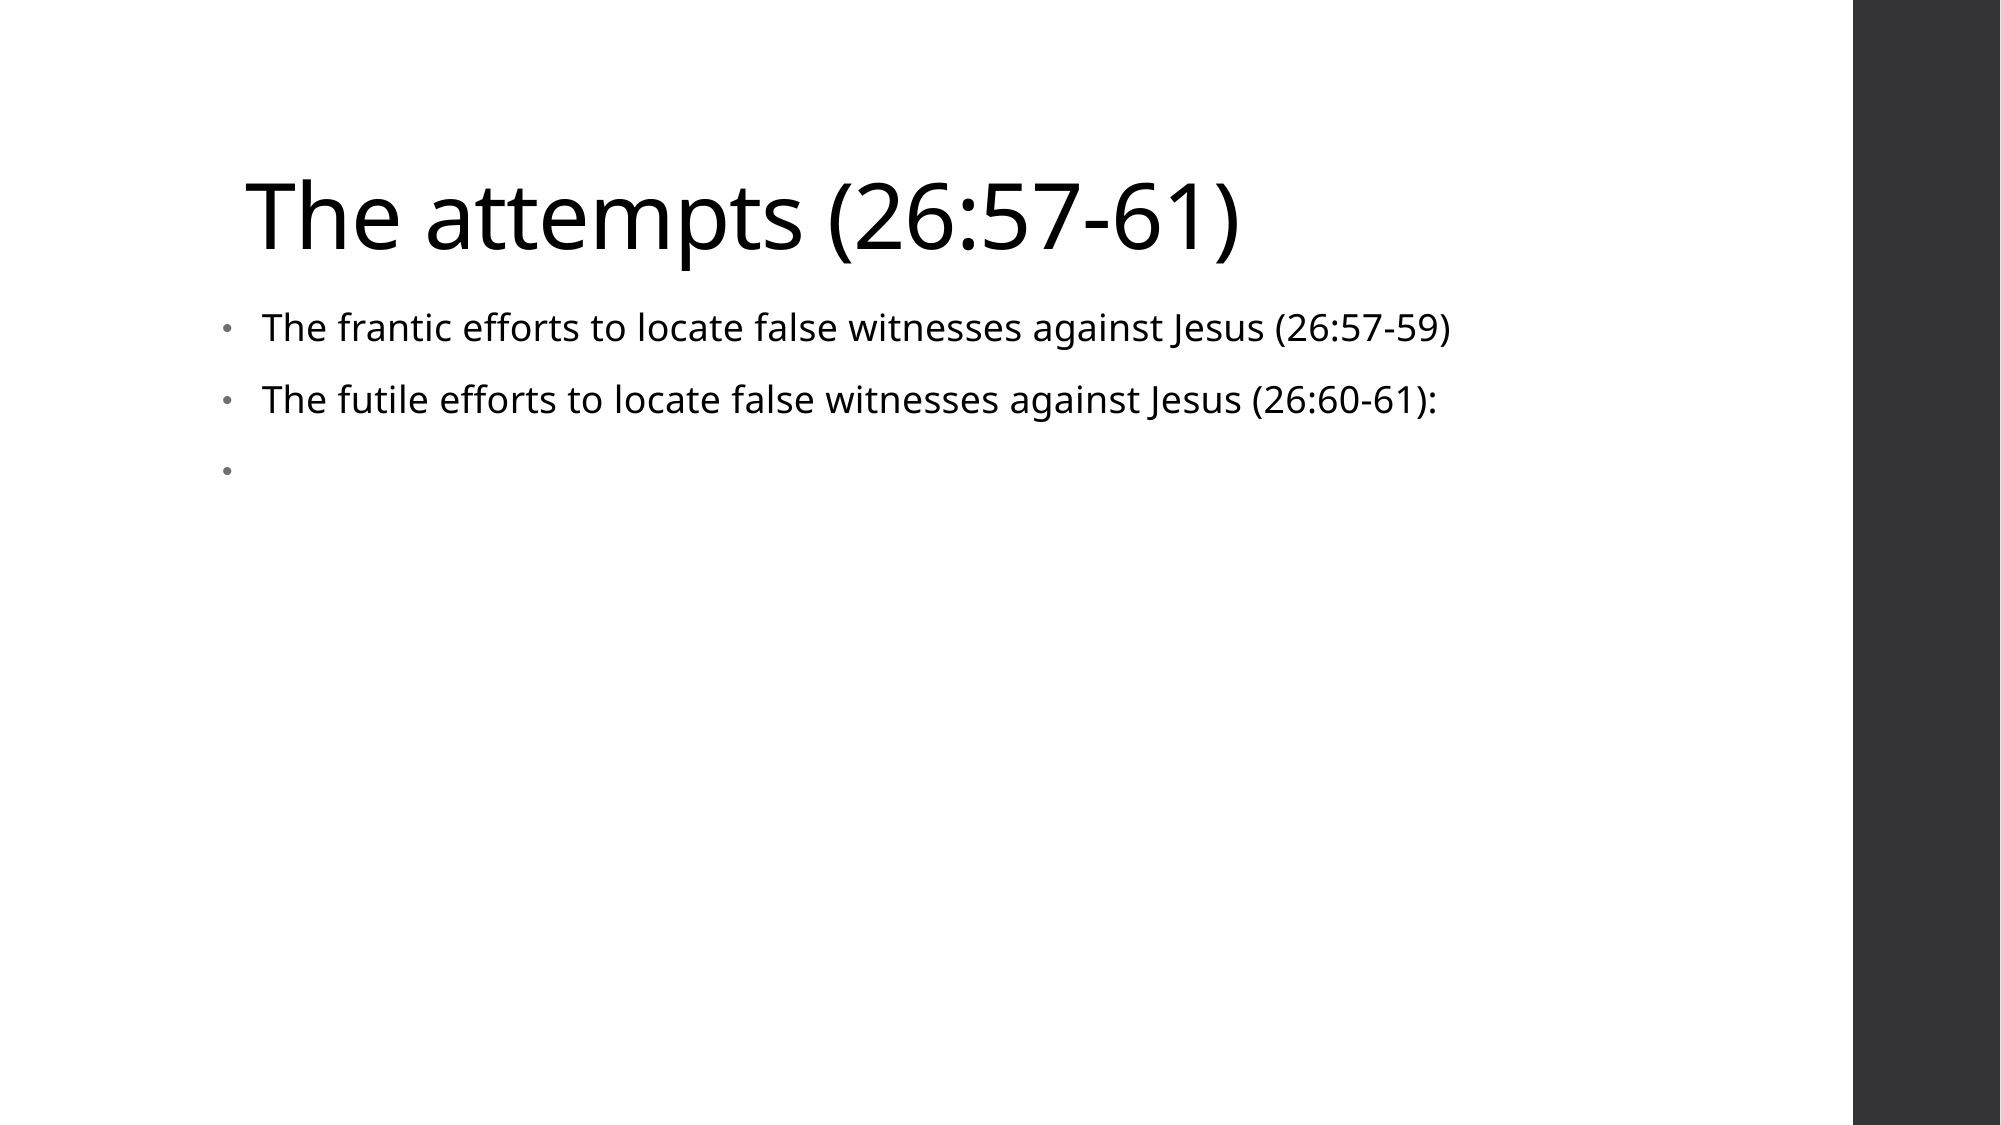

# The attempts (26:57-61)
 The frantic efforts to locate false witnesses against Jesus (26:57-59)
 The futile efforts to locate false witnesses against Jesus (26:60-61):